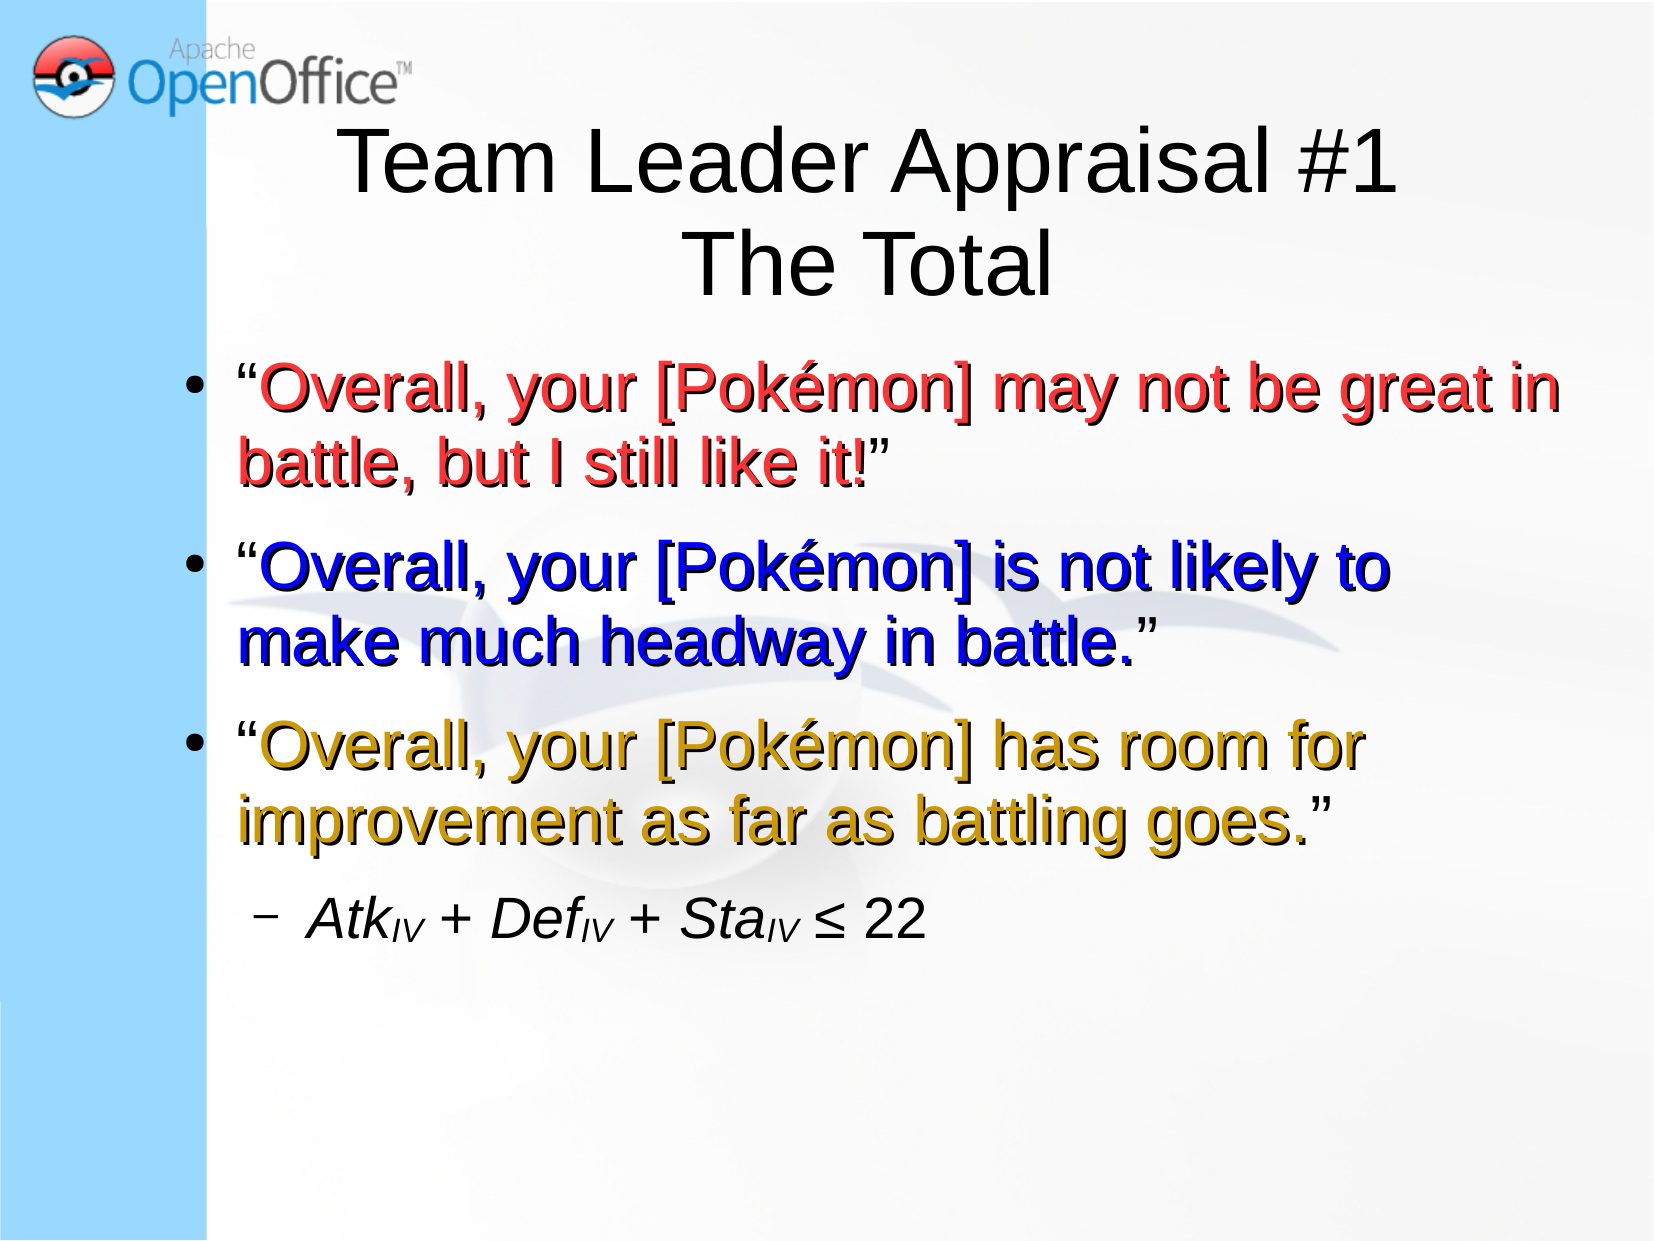

# Team Leader Appraisal #1 The Total
“Overall, your [Pokémon] may not be great in battle, but I still like it!”
“Overall, your [Pokémon] is not likely to make much headway in battle.”
“Overall, your [Pokémon] has room for improvement as far as battling goes.”
AtkIV + DefIV + StaIV ≤ 22